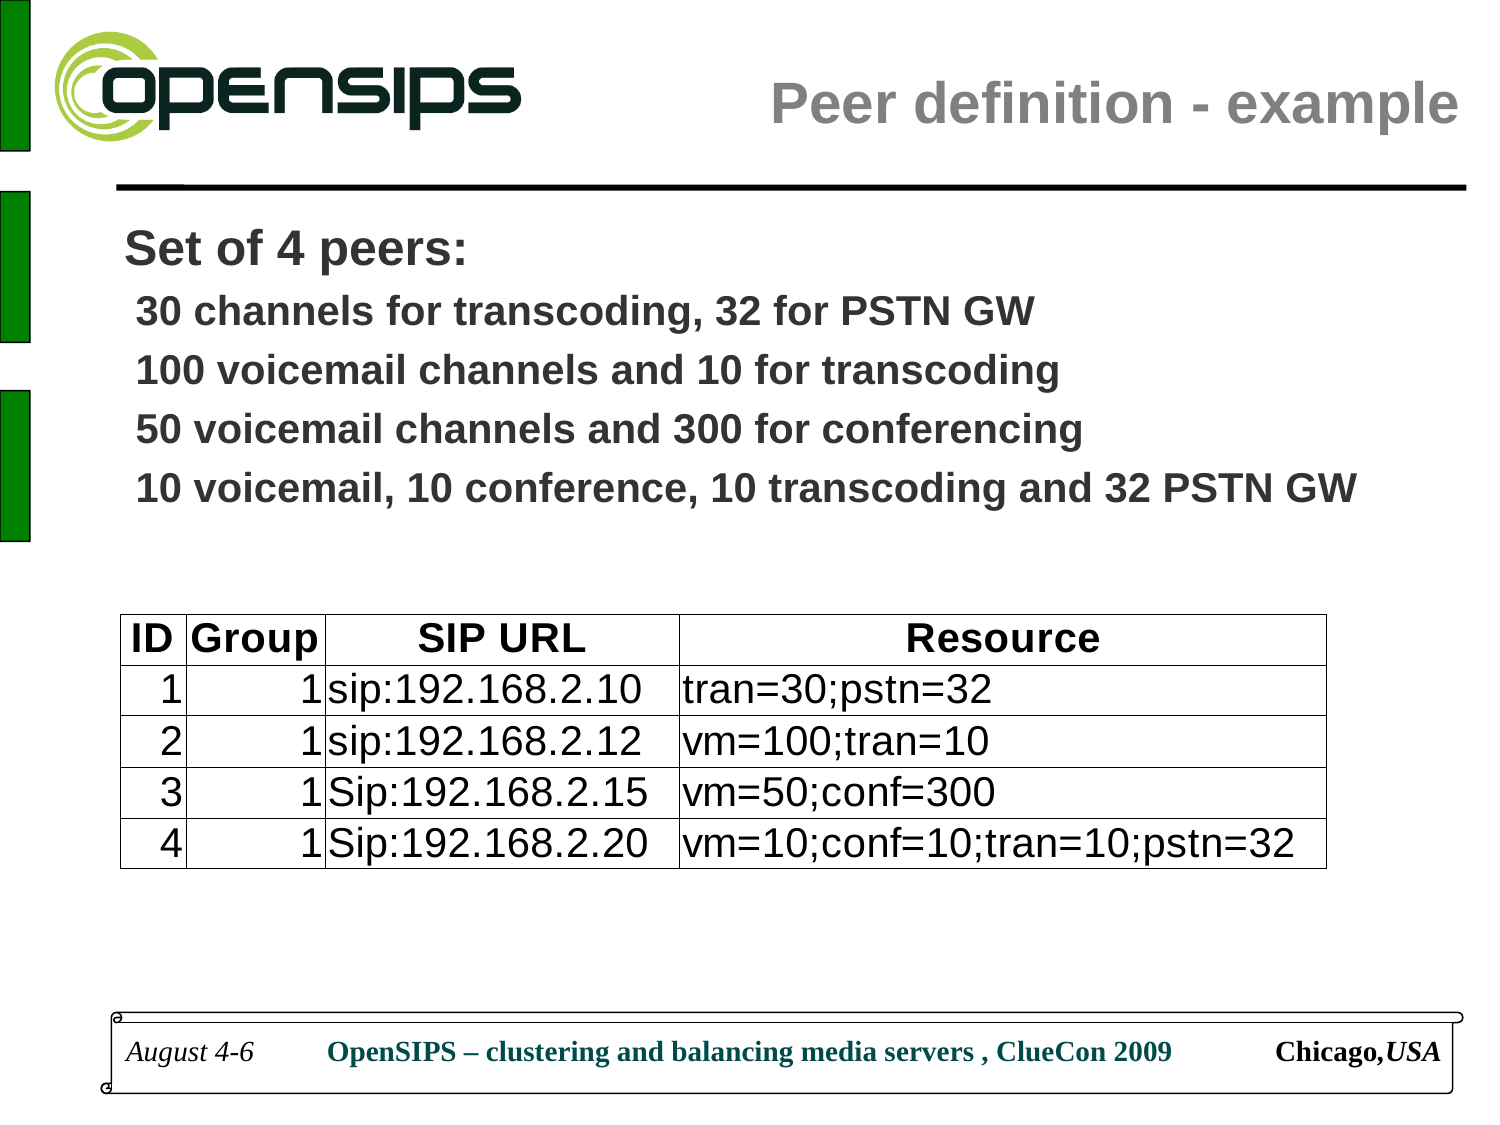

# Peer definition - example
Set of 4 peers:
 30 channels for transcoding, 32 for PSTN GW
 100 voicemail channels and 10 for transcoding
 50 voicemail channels and 300 for conferencing
 10 voicemail, 10 conference, 10 transcoding and 32 PSTN GW